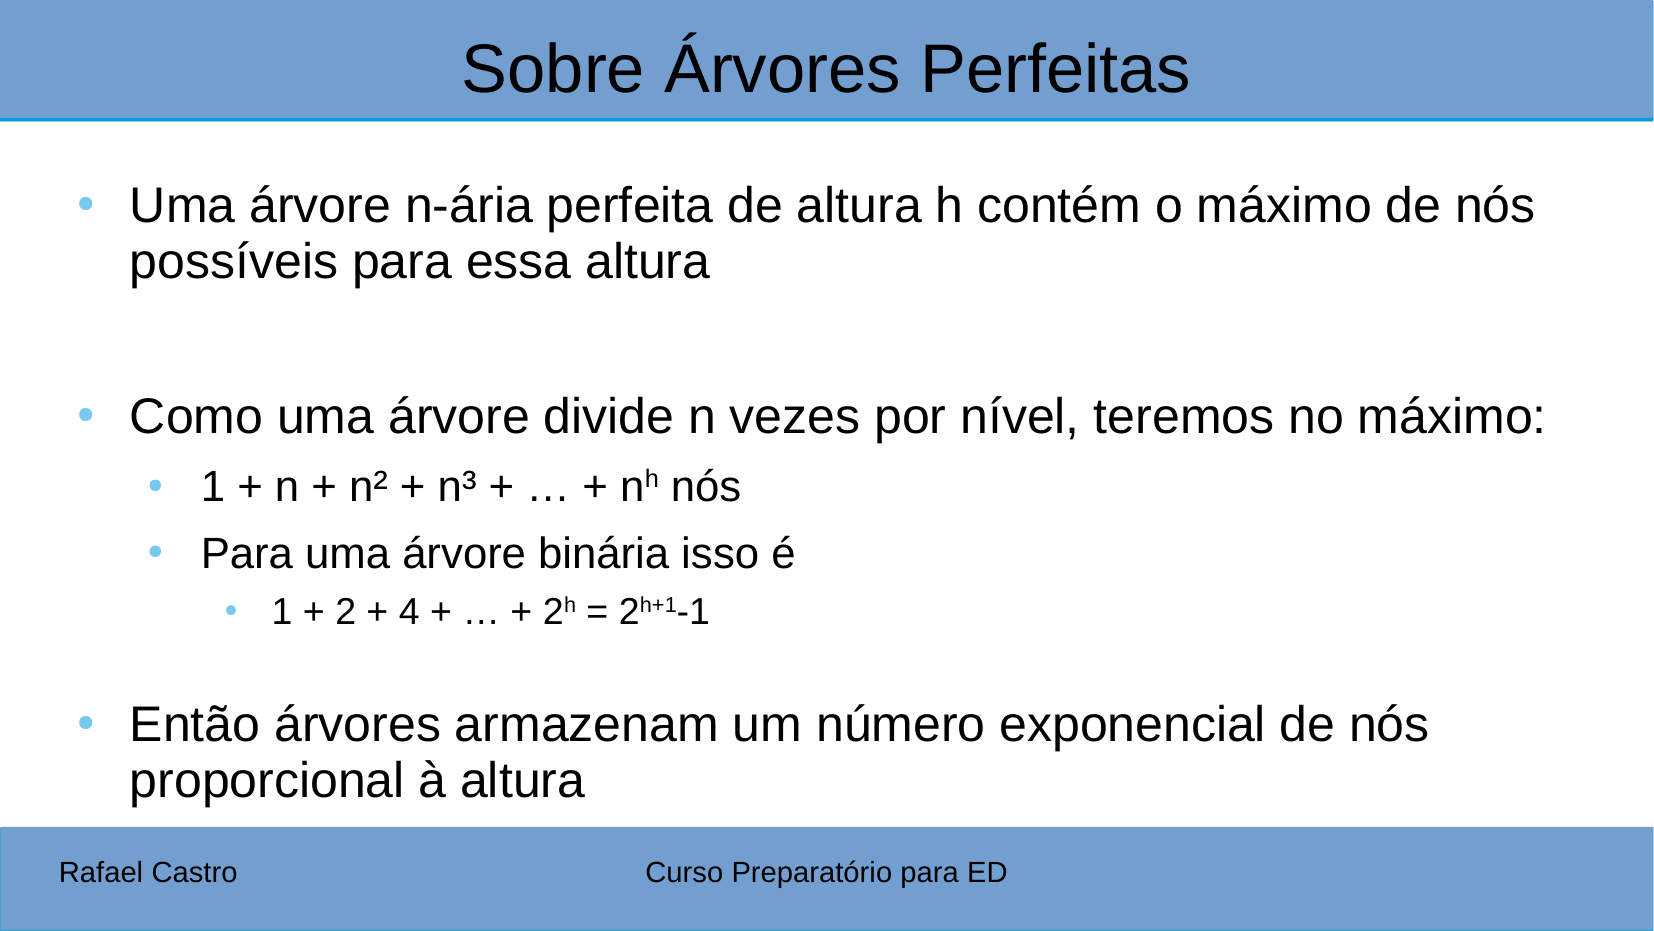

# Sobre Árvores Perfeitas
Uma árvore n-ária perfeita de altura h contém o máximo de nós possíveis para essa altura
Como uma árvore divide n vezes por nível, teremos no máximo:
1 + n + n² + n³ + … + nh nós
Para uma árvore binária isso é
1 + 2 + 4 + … + 2h = 2h+1-1
Então árvores armazenam um número exponencial de nós proporcional à altura
Curso Preparatório para ED